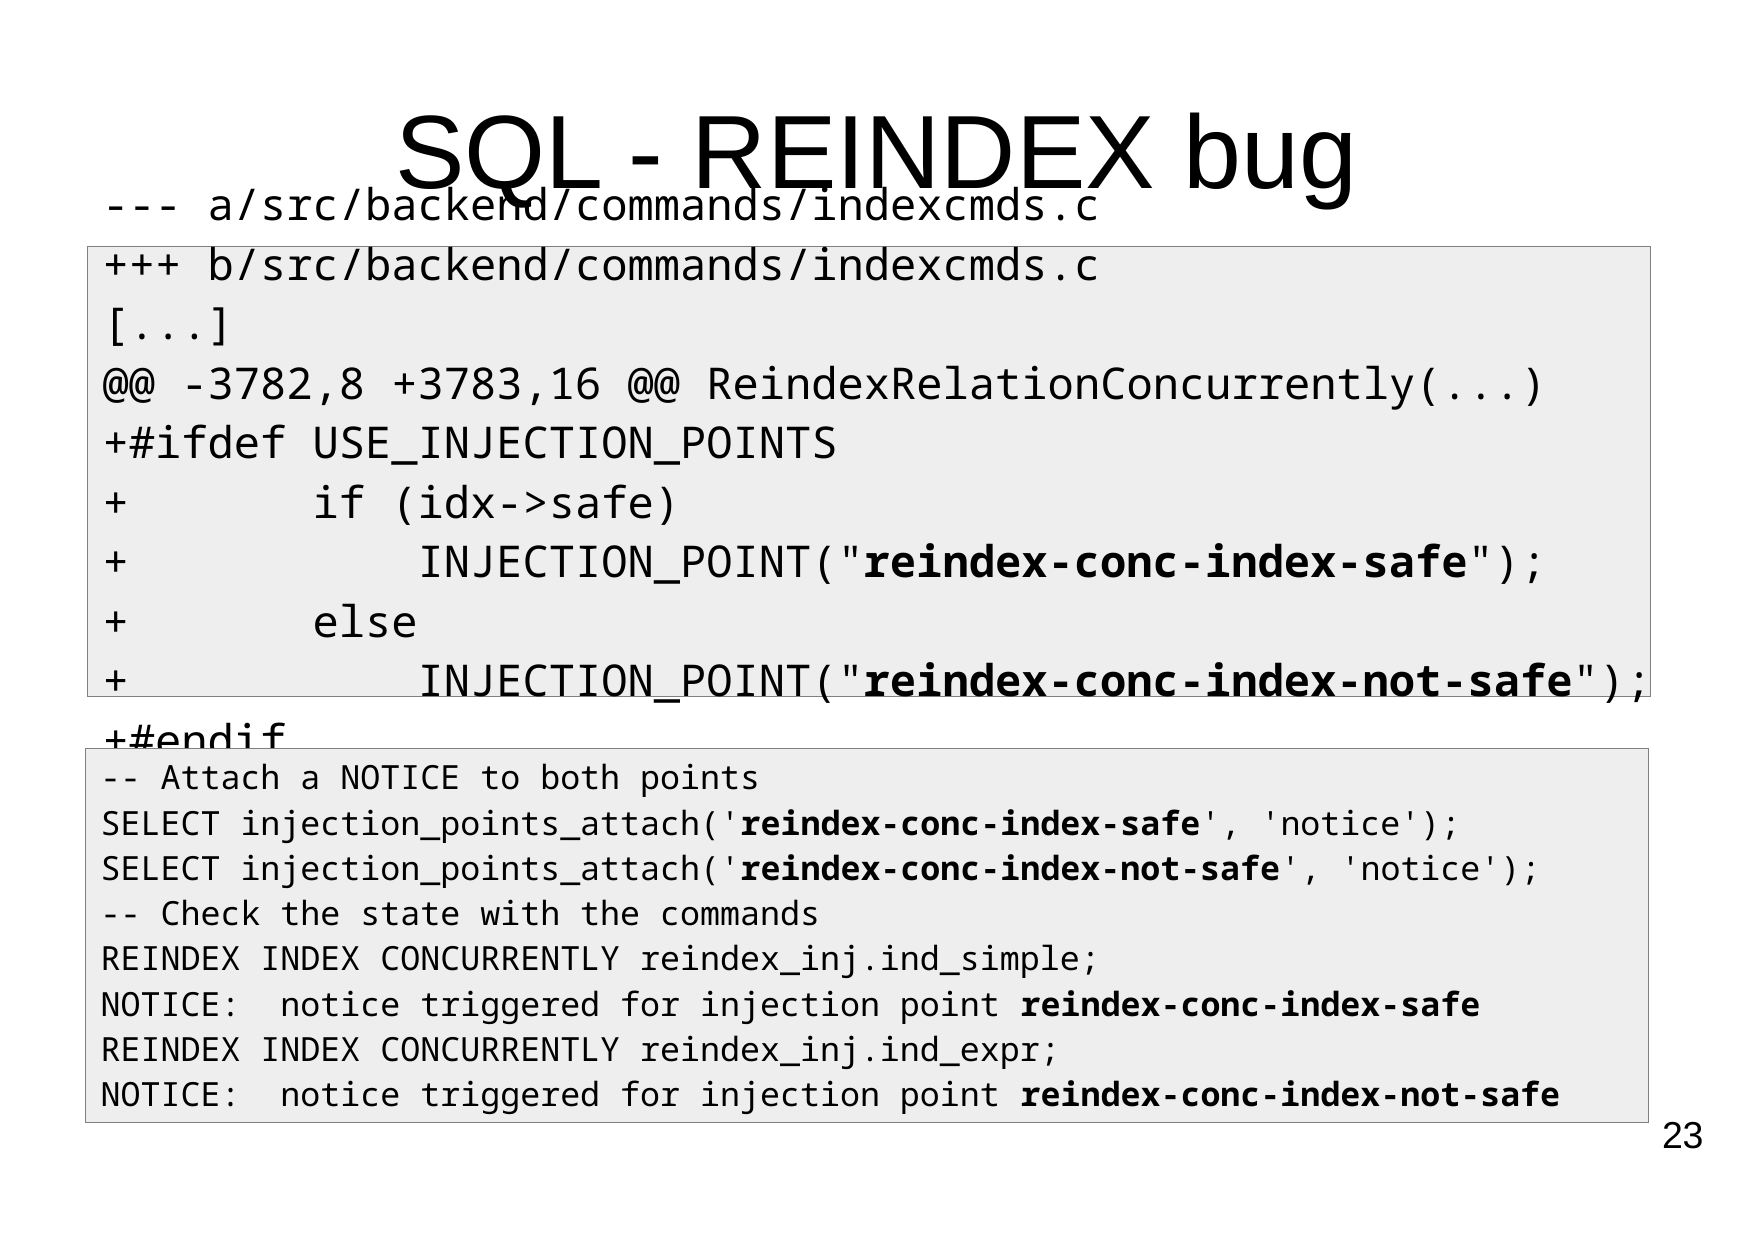

# SQL - REINDEX bug
--- a/src/backend/commands/indexcmds.c
+++ b/src/backend/commands/indexcmds.c
[...]
@@ -3782,8 +3783,16 @@ ReindexRelationConcurrently(...)
+#ifdef USE_INJECTION_POINTS
+ if (idx->safe)
+ INJECTION_POINT("reindex-conc-index-safe");
+ else
+ INJECTION_POINT("reindex-conc-index-not-safe");
+#endif
-- Attach a NOTICE to both points
SELECT injection_points_attach('reindex-conc-index-safe', 'notice');
SELECT injection_points_attach('reindex-conc-index-not-safe', 'notice');
-- Check the state with the commands
REINDEX INDEX CONCURRENTLY reindex_inj.ind_simple;
NOTICE: notice triggered for injection point reindex-conc-index-safe
REINDEX INDEX CONCURRENTLY reindex_inj.ind_expr;
NOTICE: notice triggered for injection point reindex-conc-index-not-safe